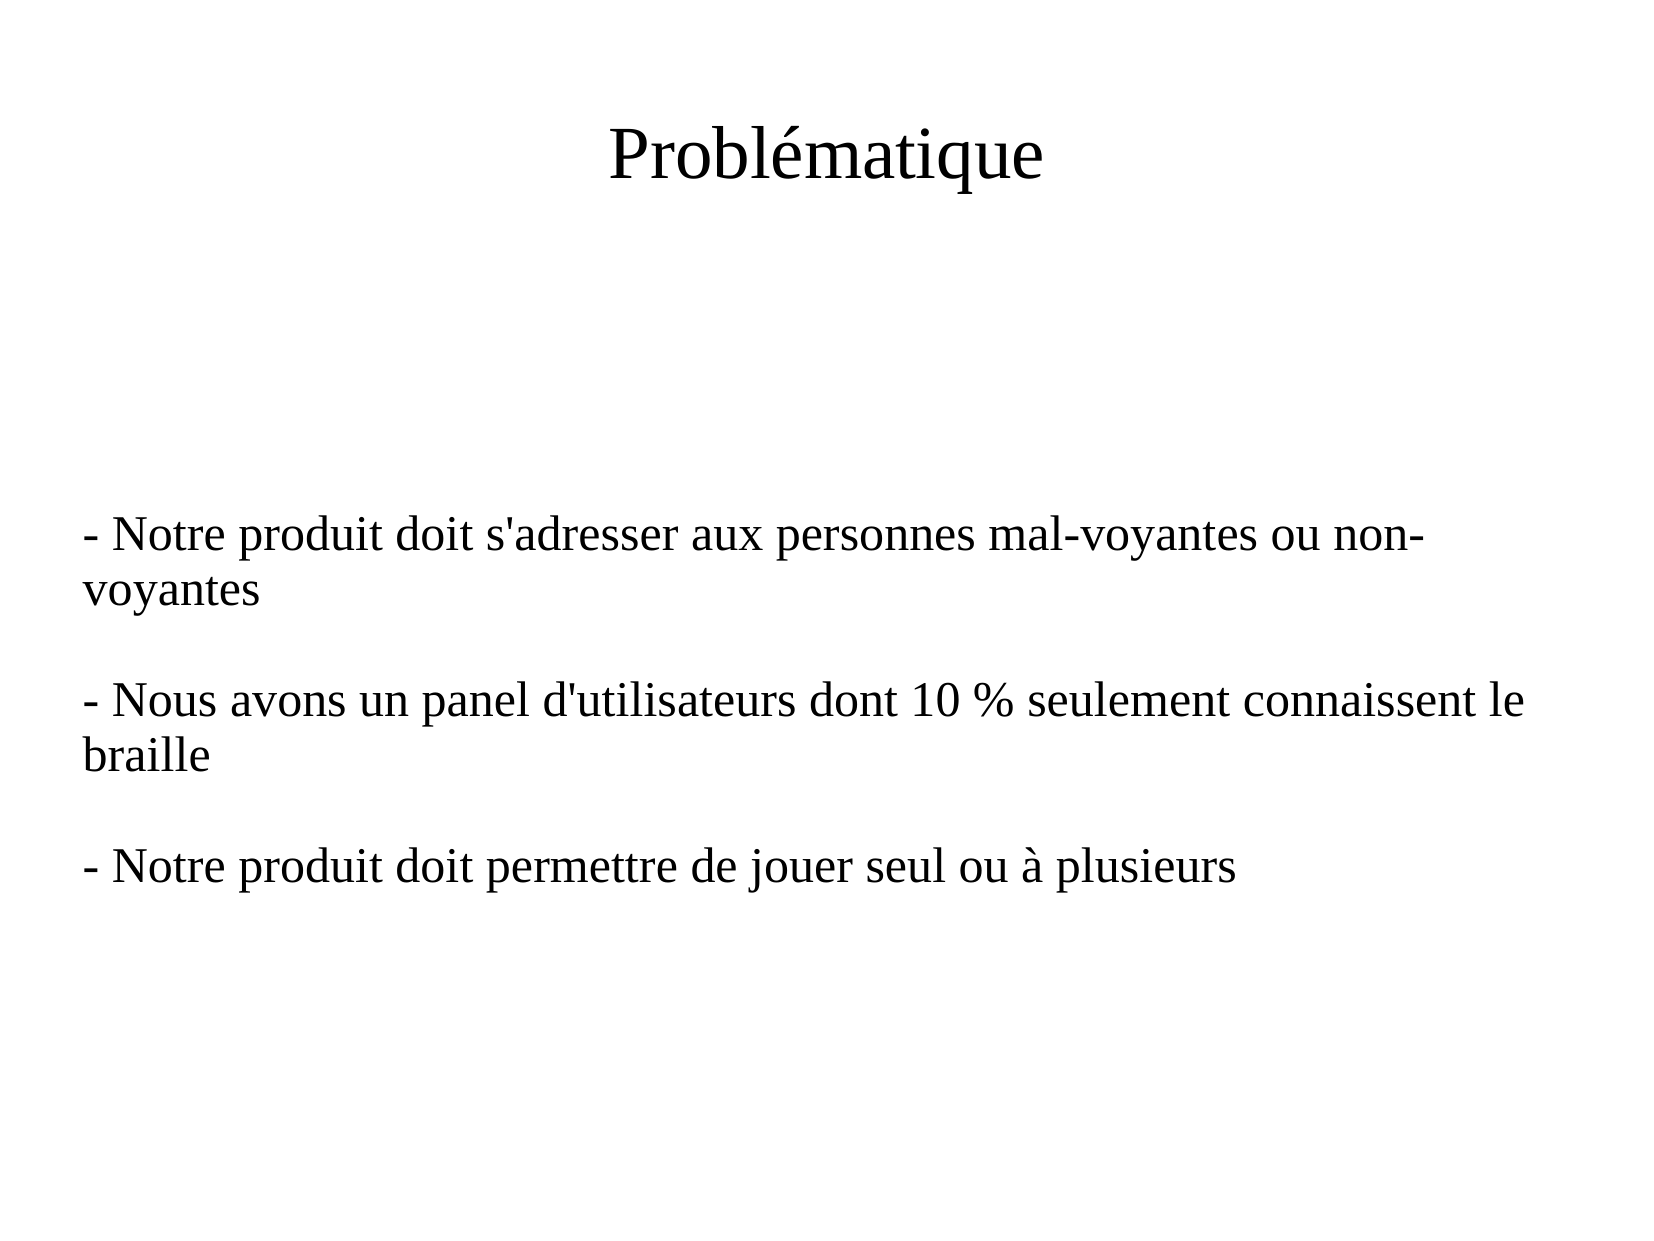

# Problématique
- Notre produit doit s'adresser aux personnes mal-voyantes ou non-voyantes
- Nous avons un panel d'utilisateurs dont 10 % seulement connaissent le braille
- Notre produit doit permettre de jouer seul ou à plusieurs